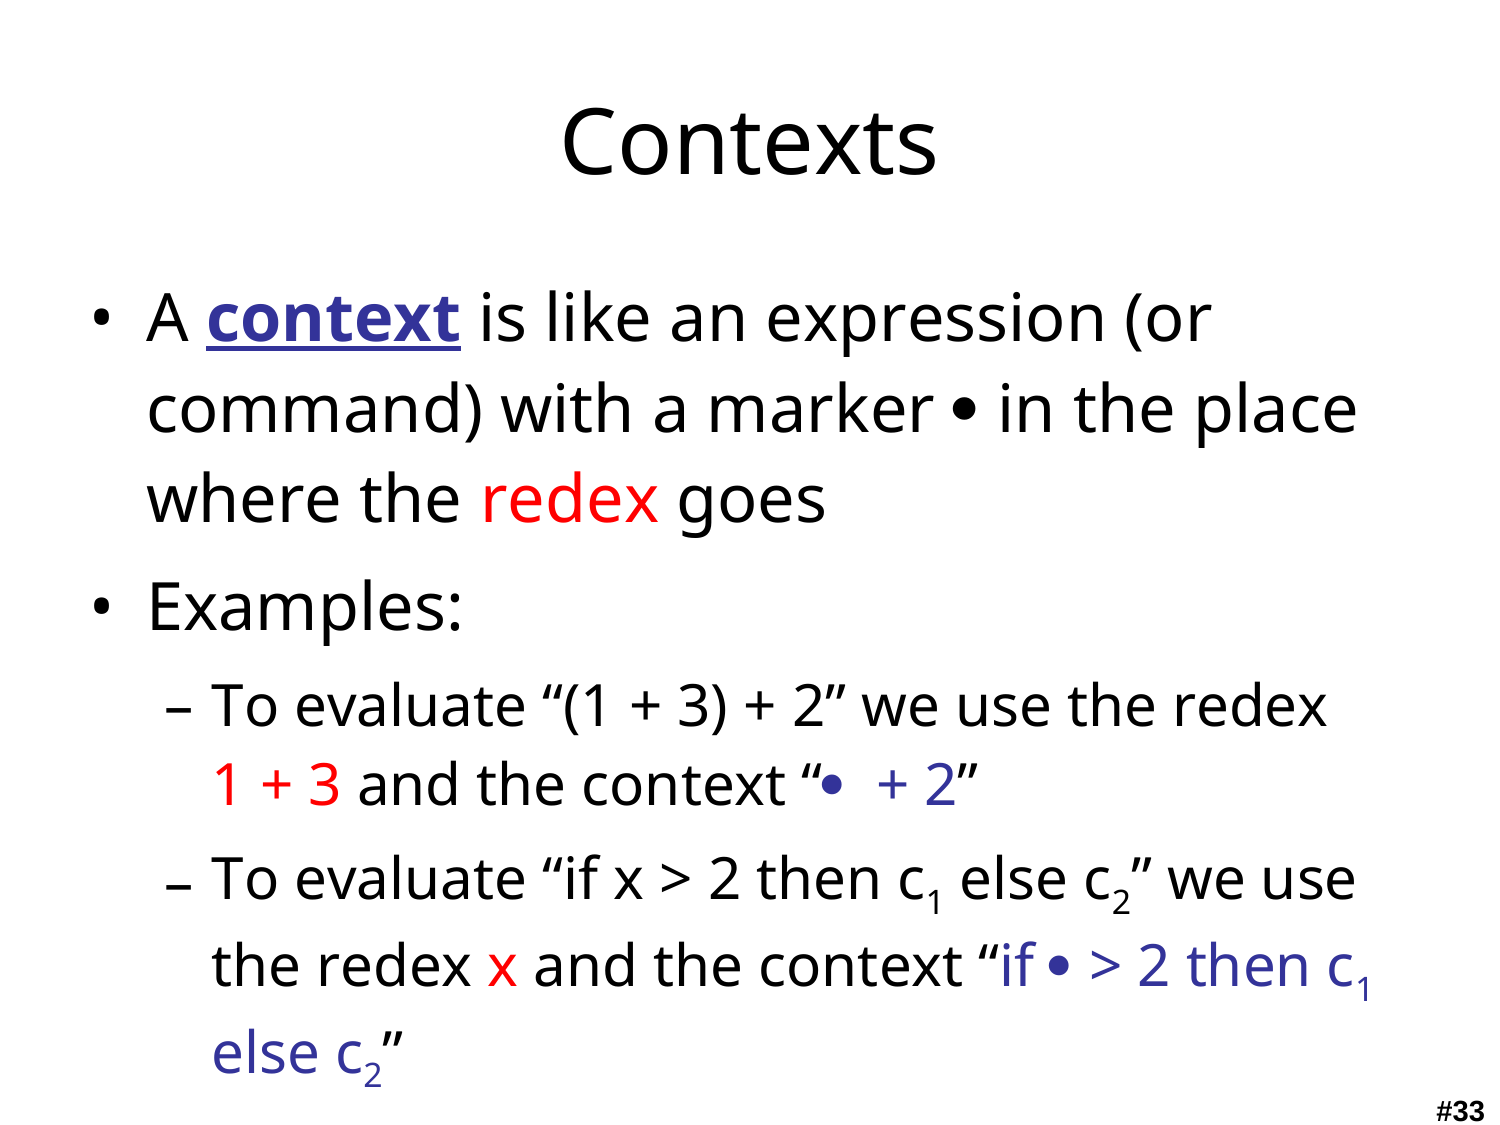

# Contexts
A context is like an expression (or command) with a marker  in the place where the redex goes
Examples:
To evaluate “(1 + 3) + 2” we use the redex 1 + 3 and the context “+ 2”
To evaluate “if x > 2 then c1 else c2” we use the redex x and the context “if  > 2 then c1 else c2”
33